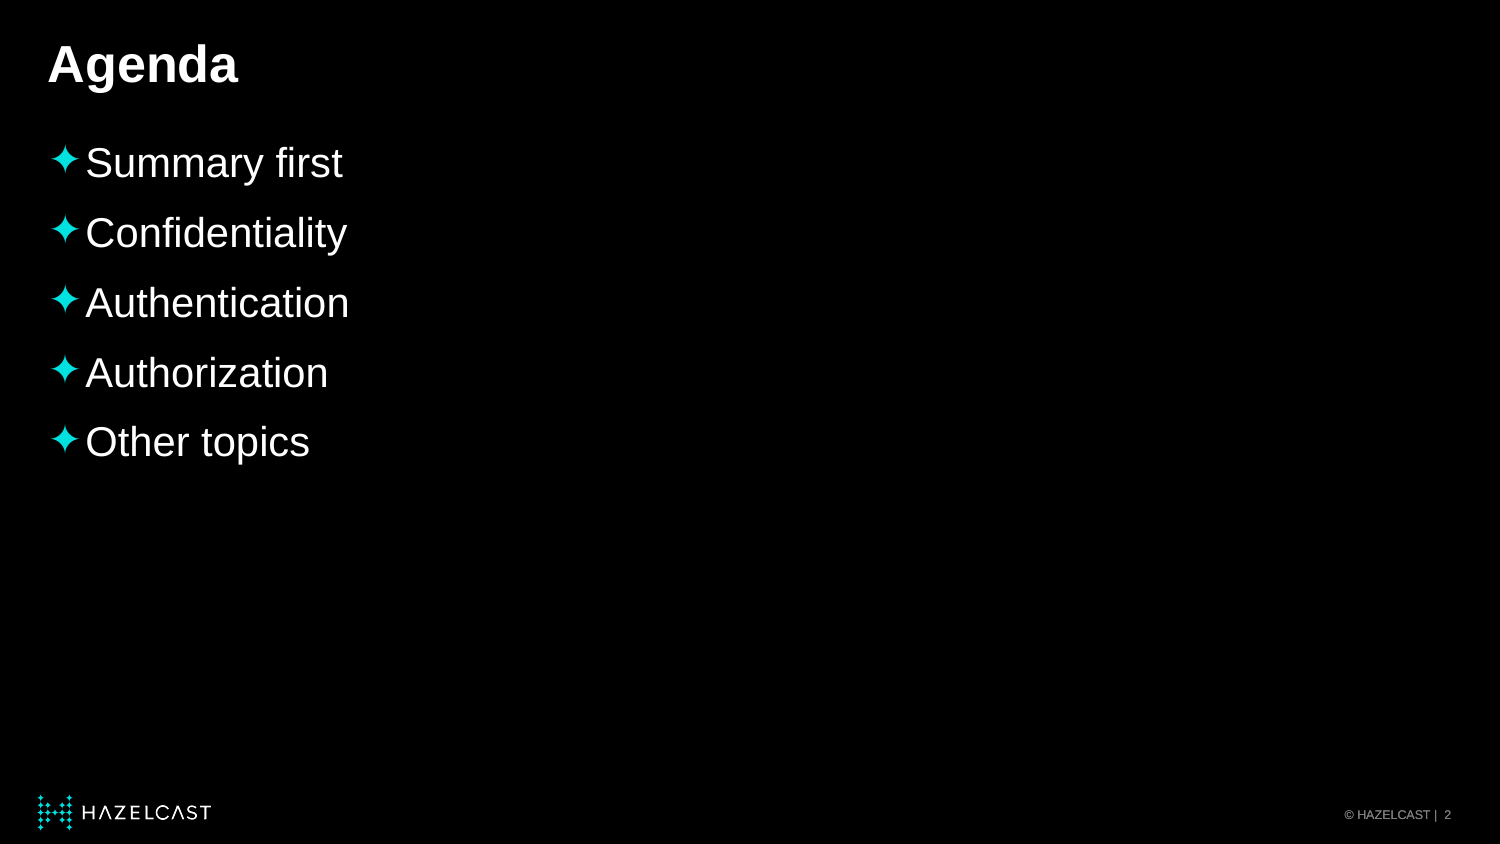

# Agenda
Summary first
Confidentiality
Authentication
Authorization
Other topics